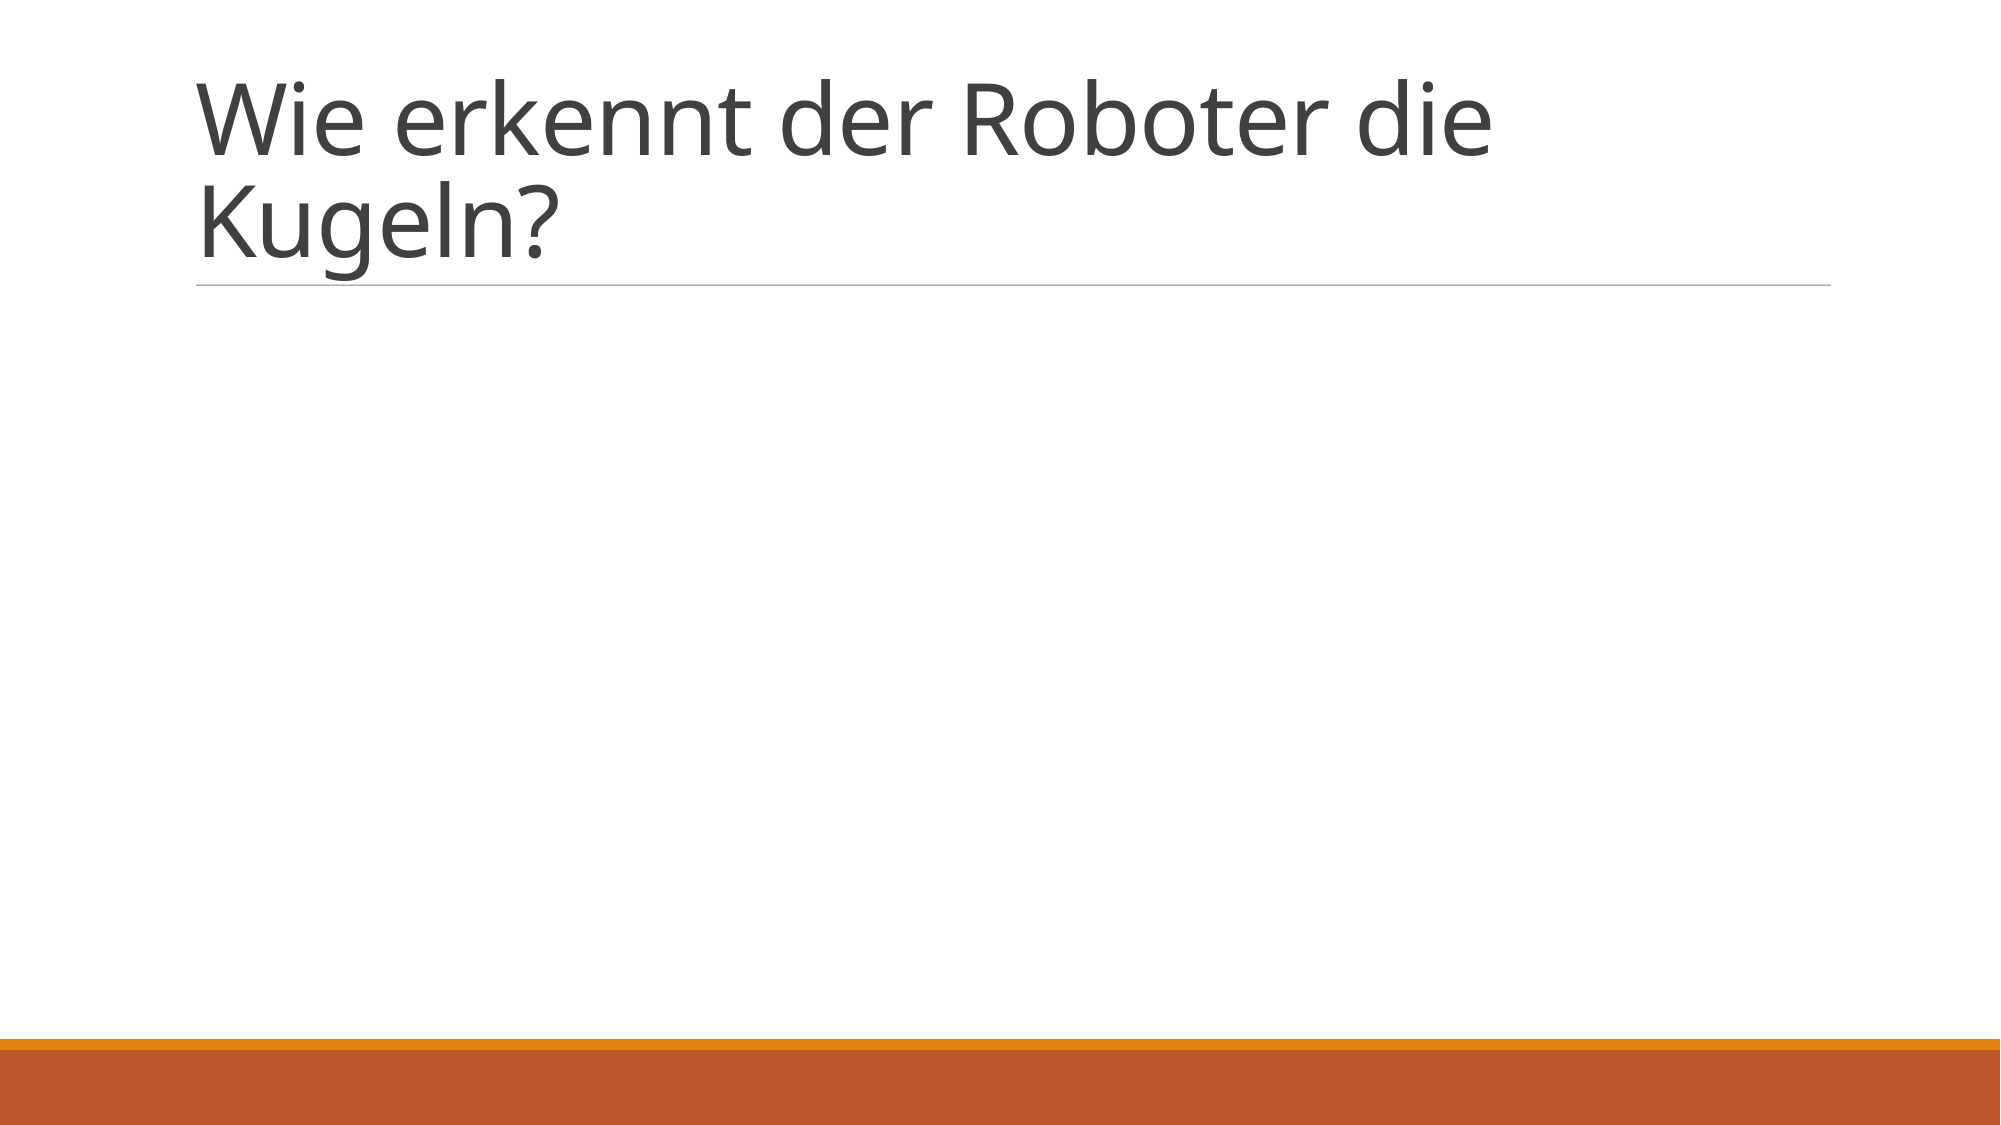

# Wie erkennt der Roboter die Kugeln?